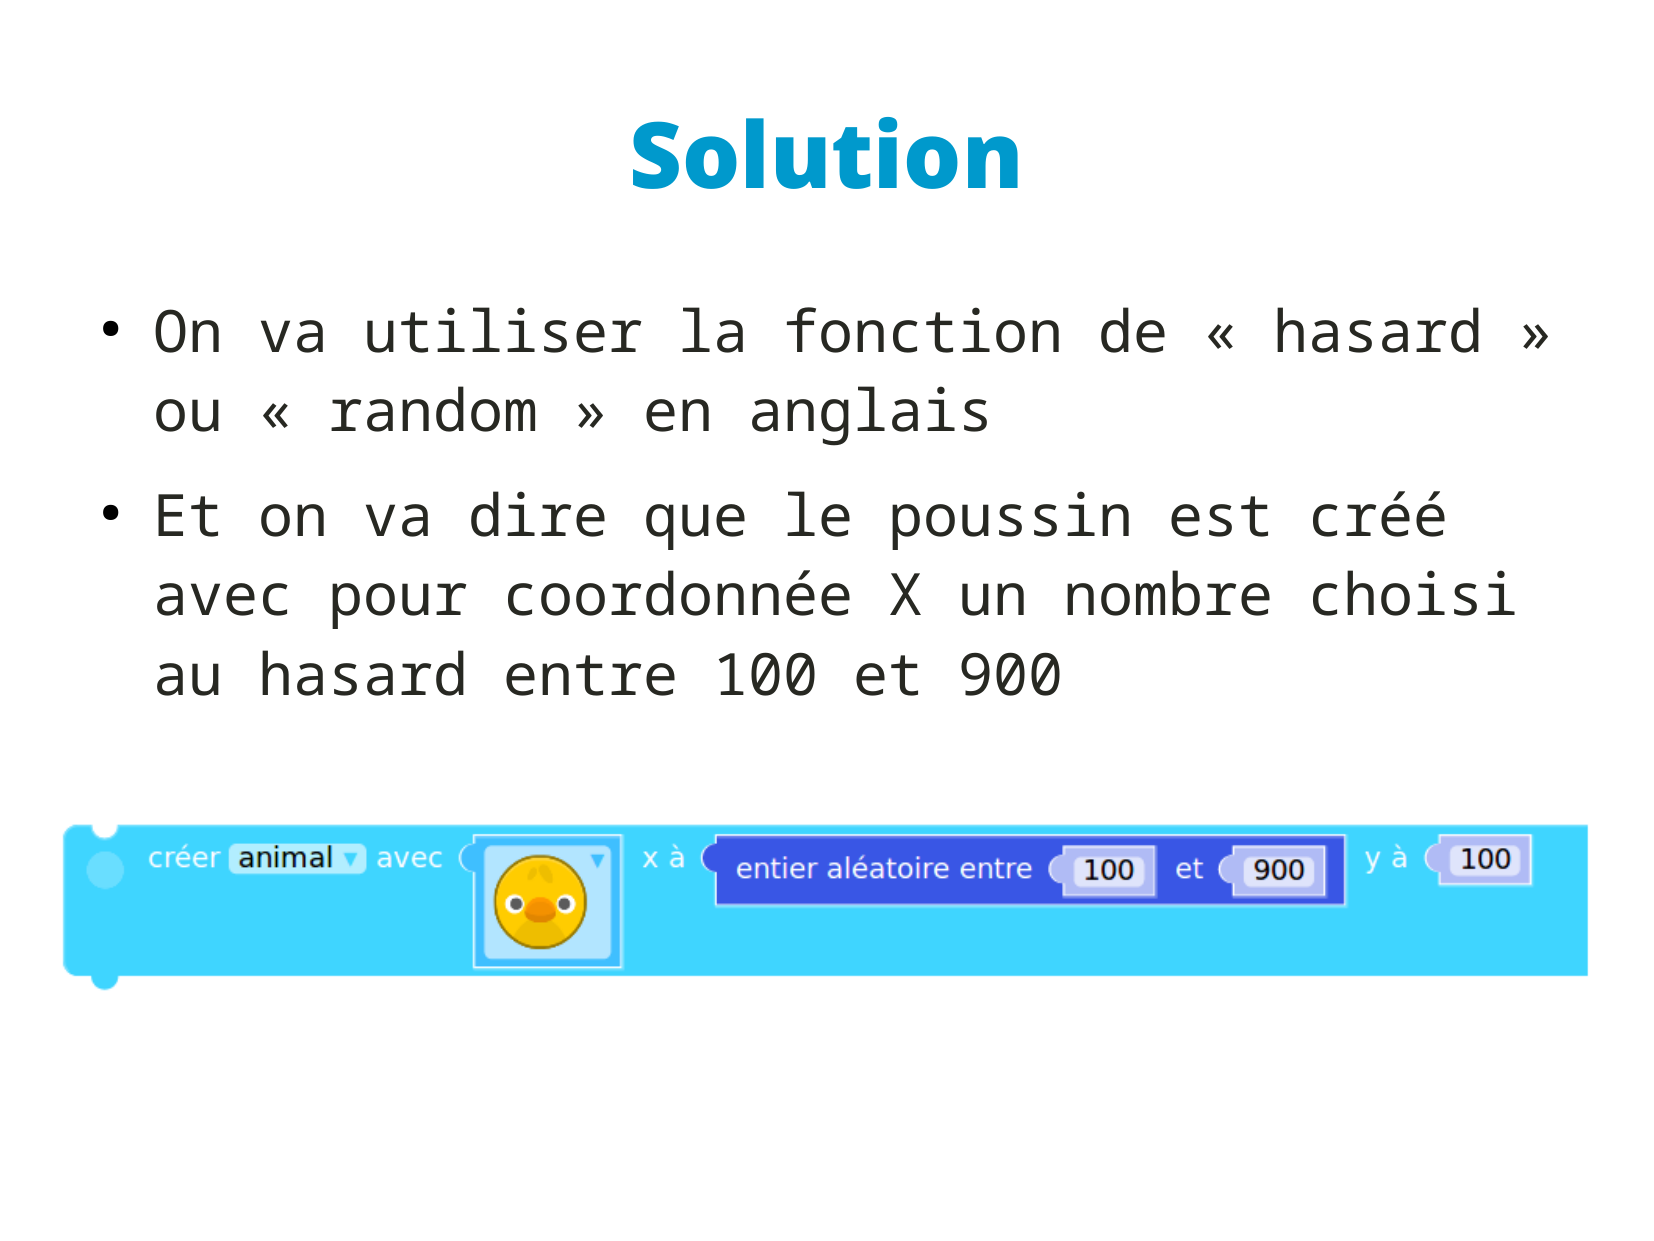

# Solution
On va utiliser la fonction de « hasard » ou « random » en anglais
Et on va dire que le poussin est créé avec pour coordonnée X un nombre choisi au hasard entre 100 et 900